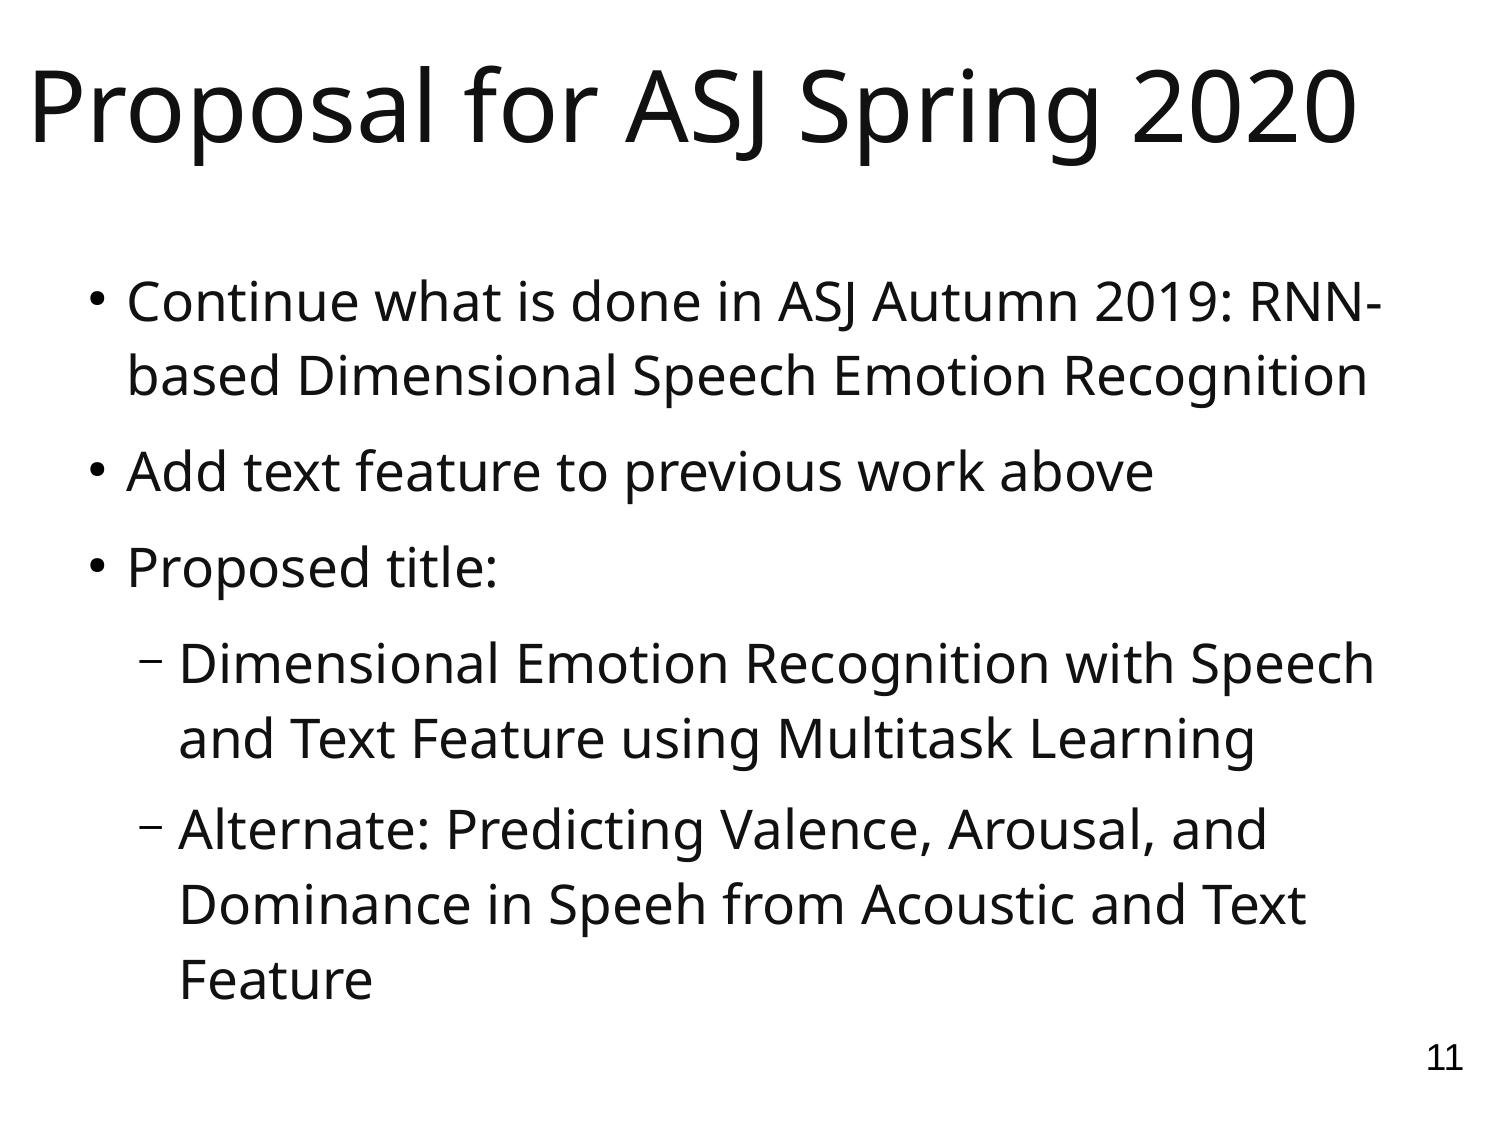

# Proposal for ASJ Spring 2020
Continue what is done in ASJ Autumn 2019: RNN-based Dimensional Speech Emotion Recognition
Add text feature to previous work above
Proposed title:
Dimensional Emotion Recognition with Speech and Text Feature using Multitask Learning
Alternate: Predicting Valence, Arousal, and Dominance in Speeh from Acoustic and Text Feature